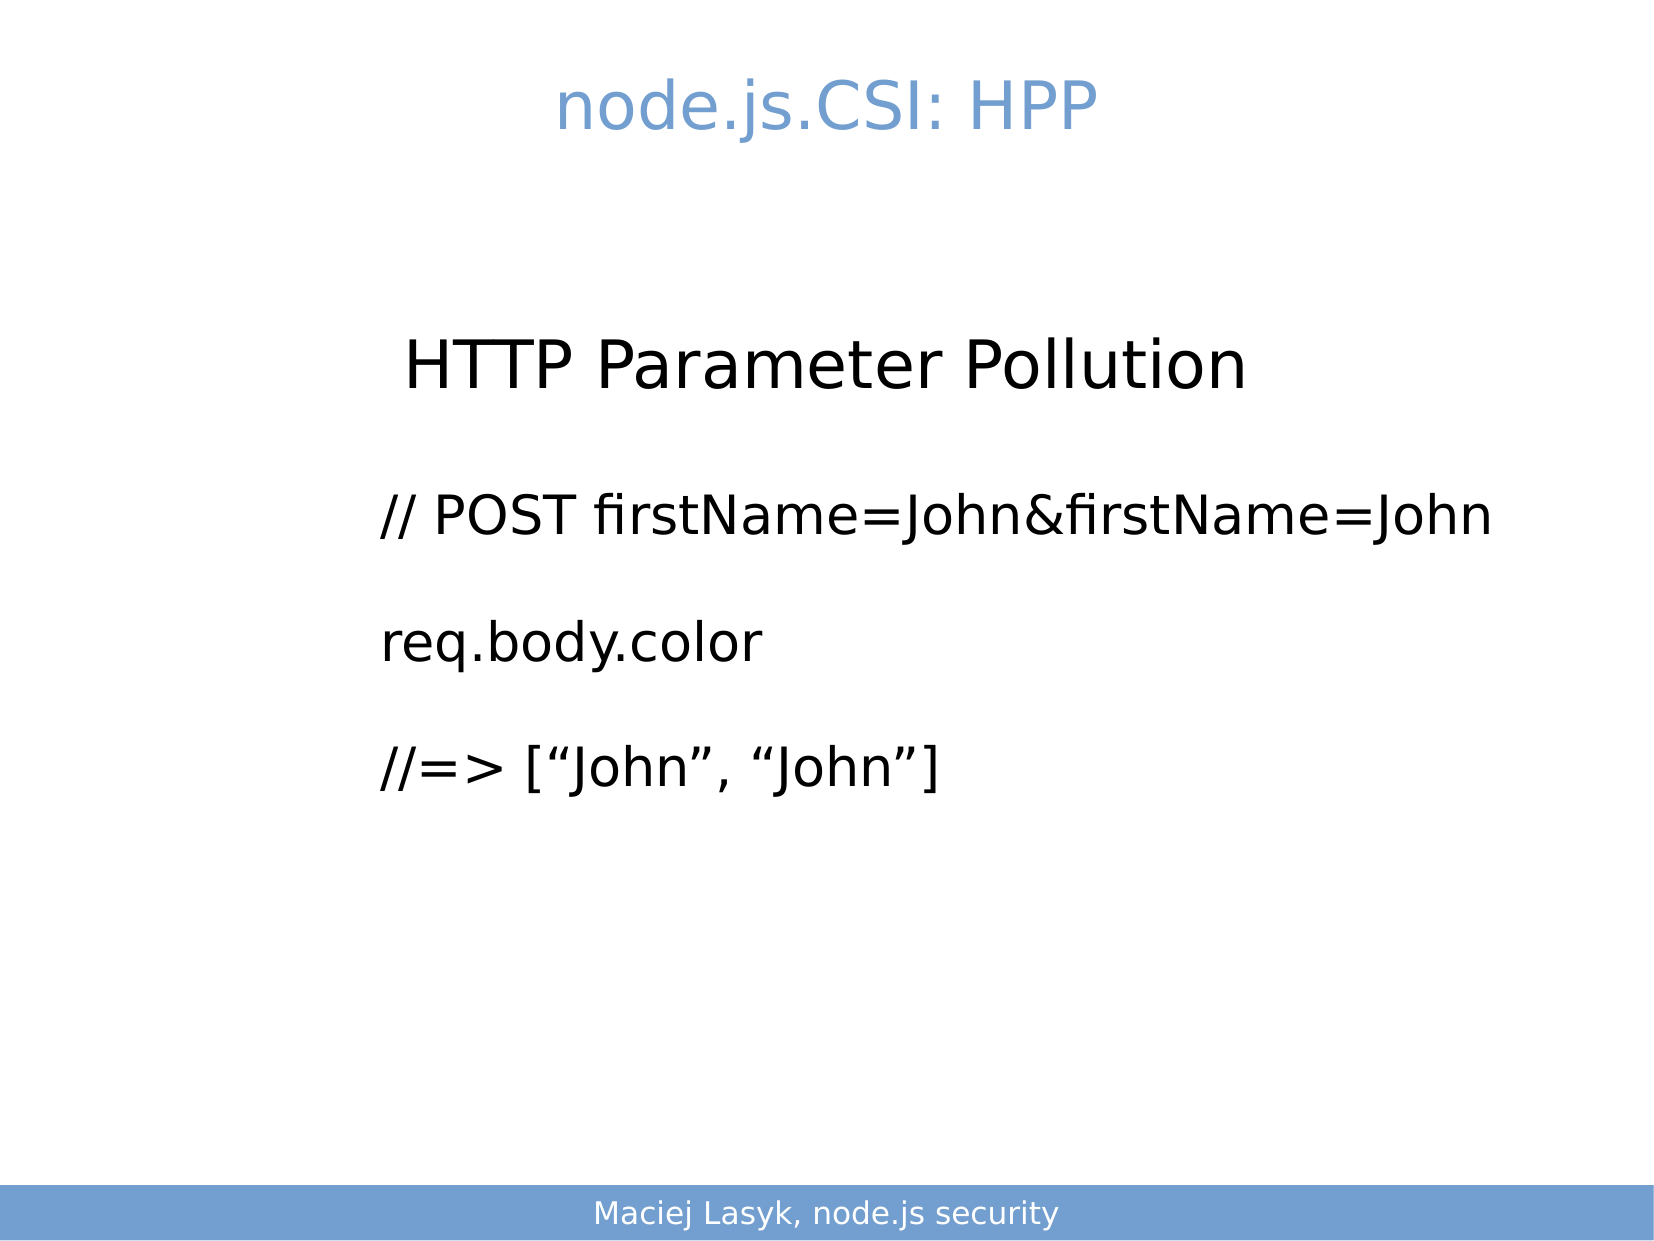

node.js.CSI: HPP
HTTP Parameter Pollution
// POST firstName=John&firstName=John
req.body.color
//=> [“John”, “John”]
 3/25
 1/25
Maciej Lasyk, Ganglia & Nagios
Maciej Lasyk, node.js security
Maciej Lasyk, node.js security